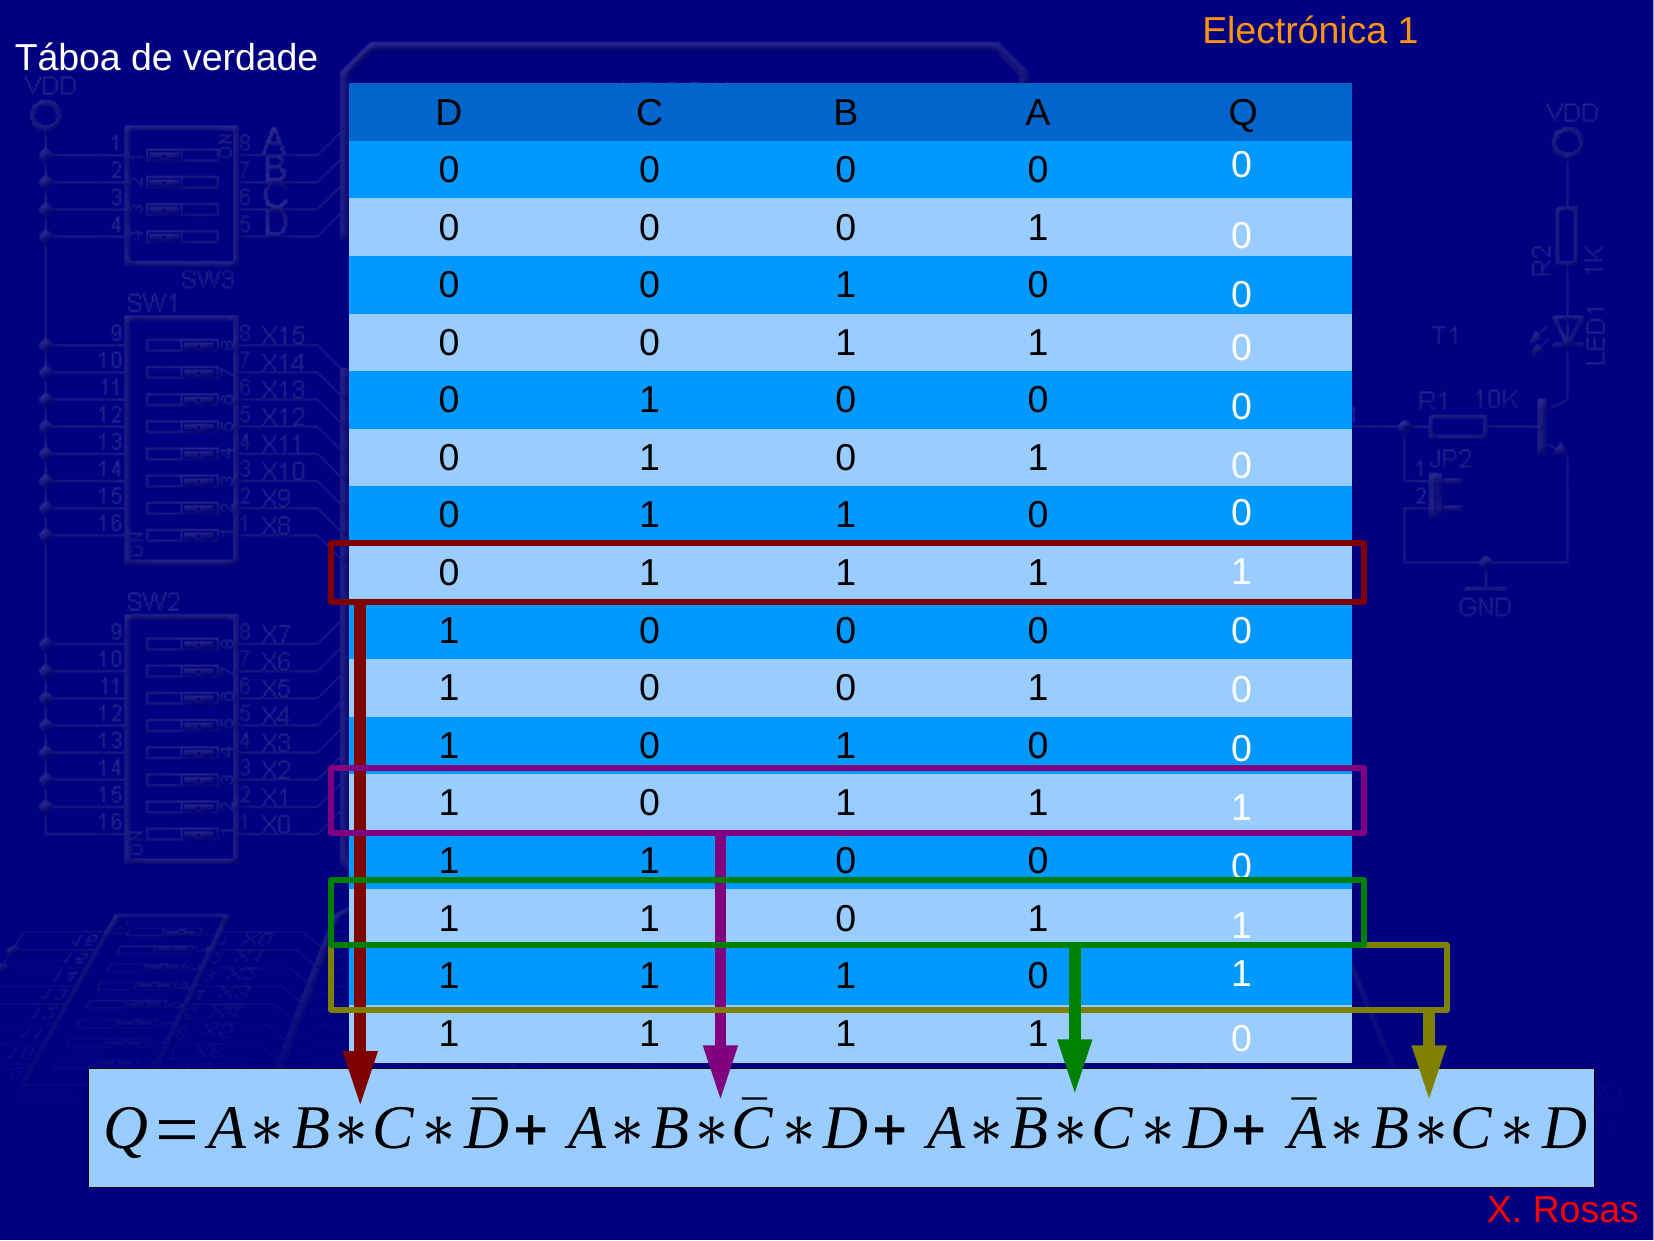

Electrónica 1
Táboa de verdade
| D | C | B | A | Q |
| --- | --- | --- | --- | --- |
| 0 | 0 | 0 | 0 | |
| 0 | 0 | 0 | 1 | |
| 0 | 0 | 1 | 0 | |
| 0 | 0 | 1 | 1 | |
| 0 | 1 | 0 | 0 | |
| 0 | 1 | 0 | 1 | |
| 0 | 1 | 1 | 0 | |
| 0 | 1 | 1 | 1 | |
| 1 | 0 | 0 | 0 | |
| 1 | 0 | 0 | 1 | |
| 1 | 0 | 1 | 0 | |
| 1 | 0 | 1 | 1 | |
| 1 | 1 | 0 | 0 | |
| 1 | 1 | 0 | 1 | |
| 1 | 1 | 1 | 0 | |
| 1 | 1 | 1 | 1 | |
0
0
0
0
0
0
0
1
0
0
0
1
0
1
1
0
X. Rosas